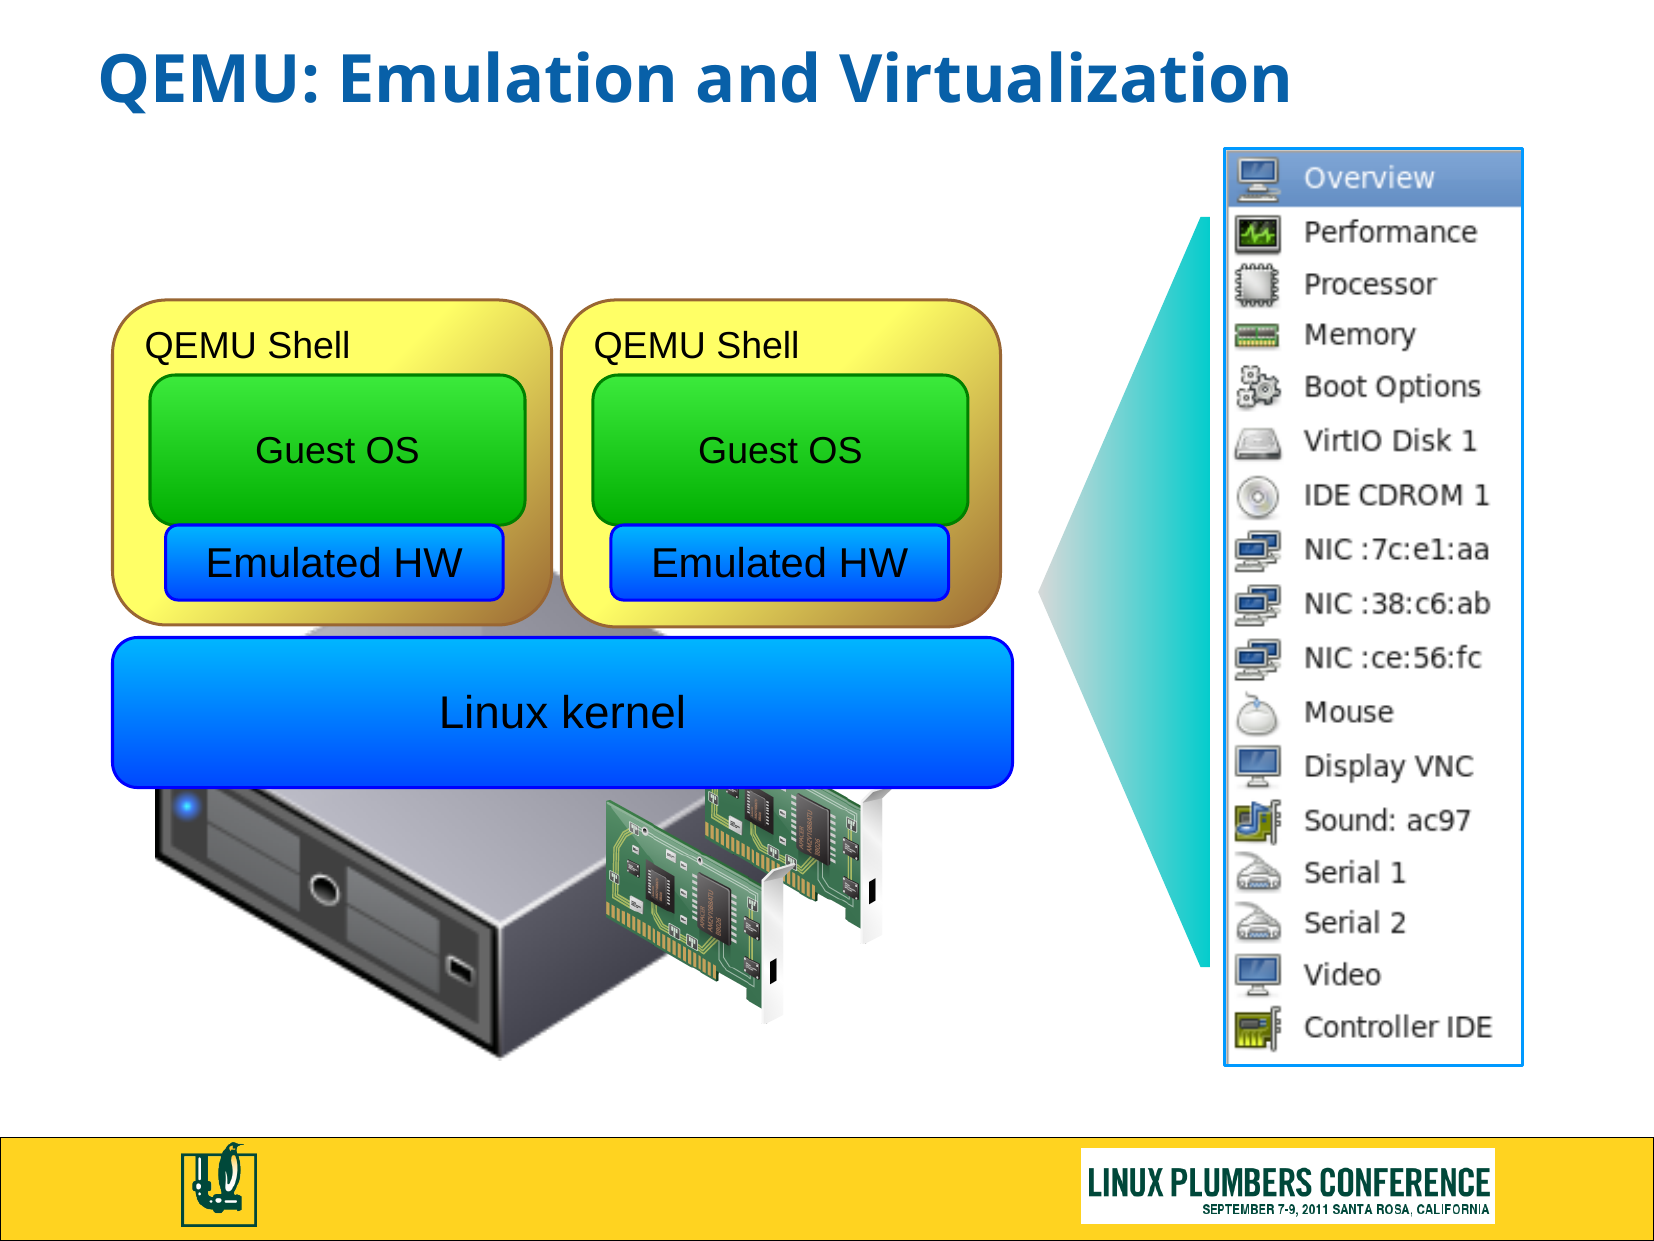

# QEMU: Emulation and Virtualization
QEMU Shell
QEMU Shell
Guest OS
Guest OS
Emulated HW
Emulated HW
Linux kernel